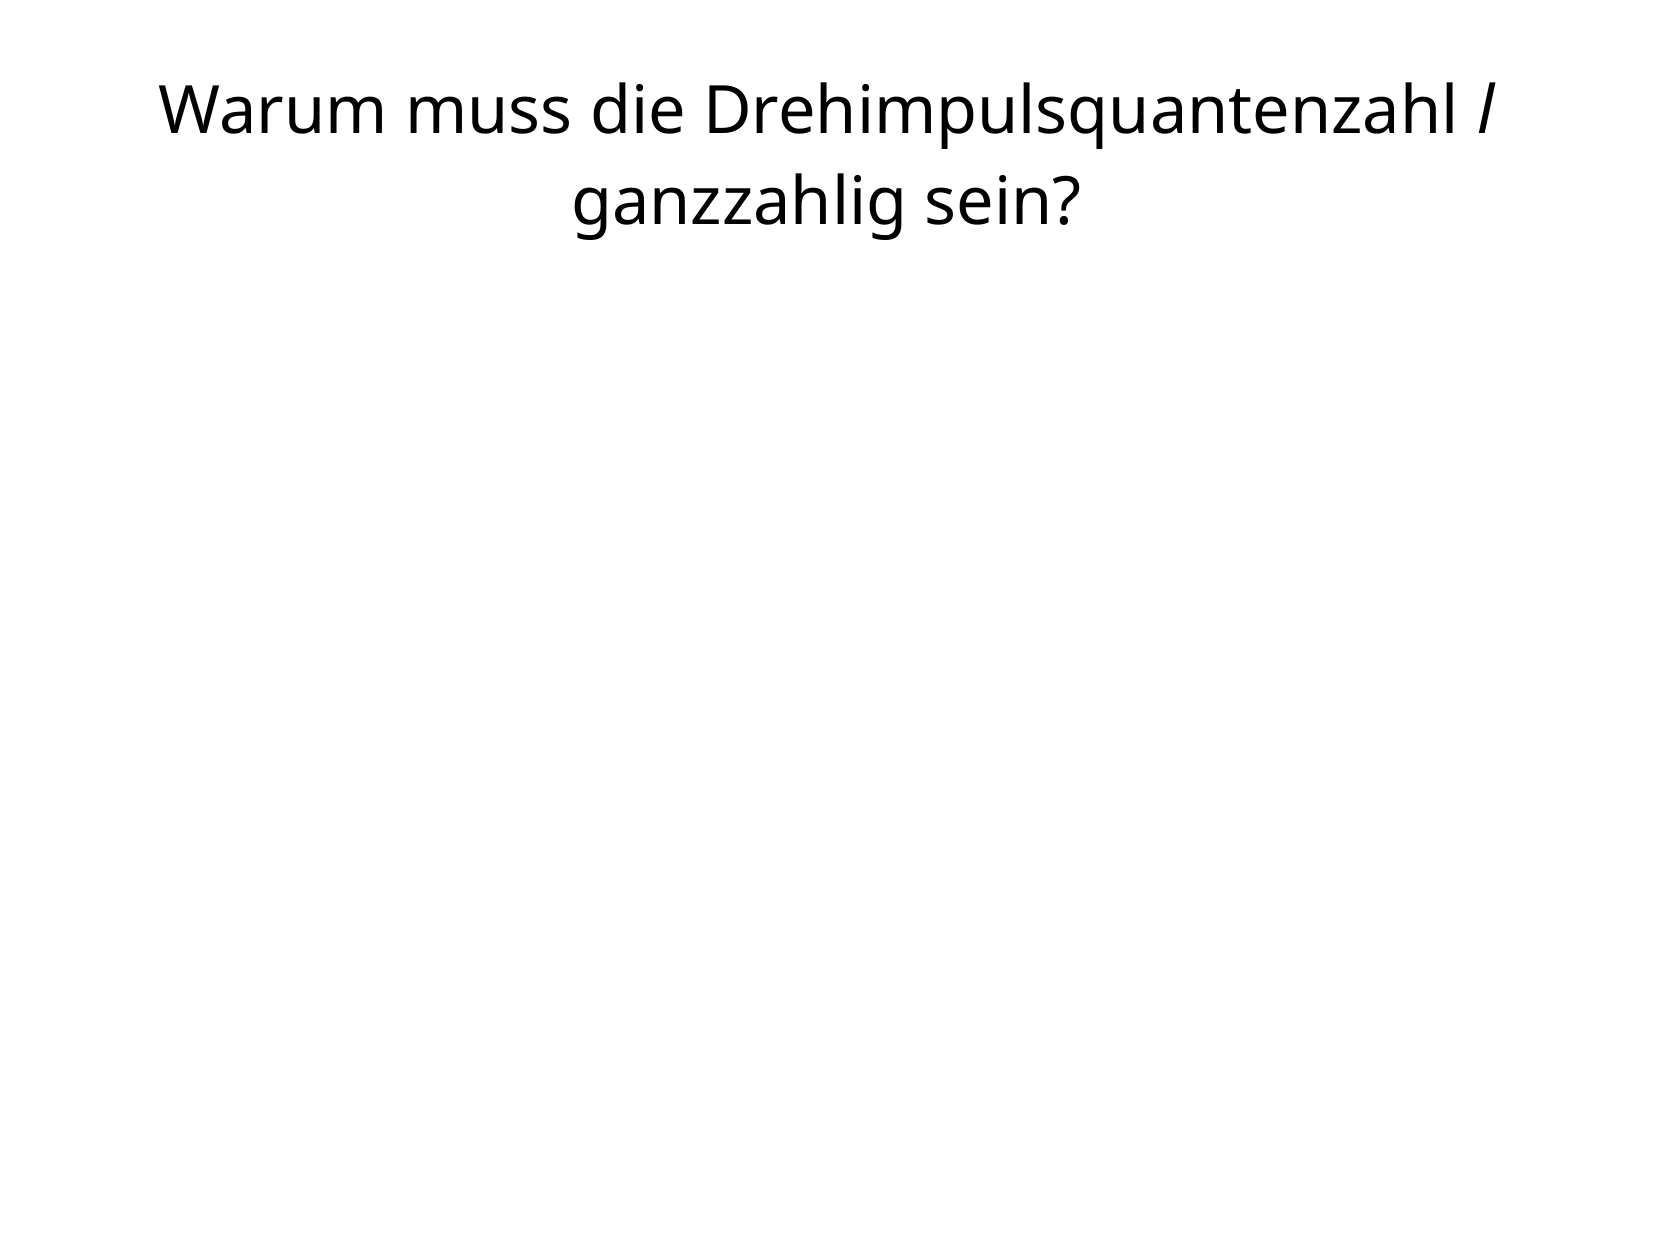

# Warum muss die Drehimpulsquantenzahl l ganzzahlig sein?